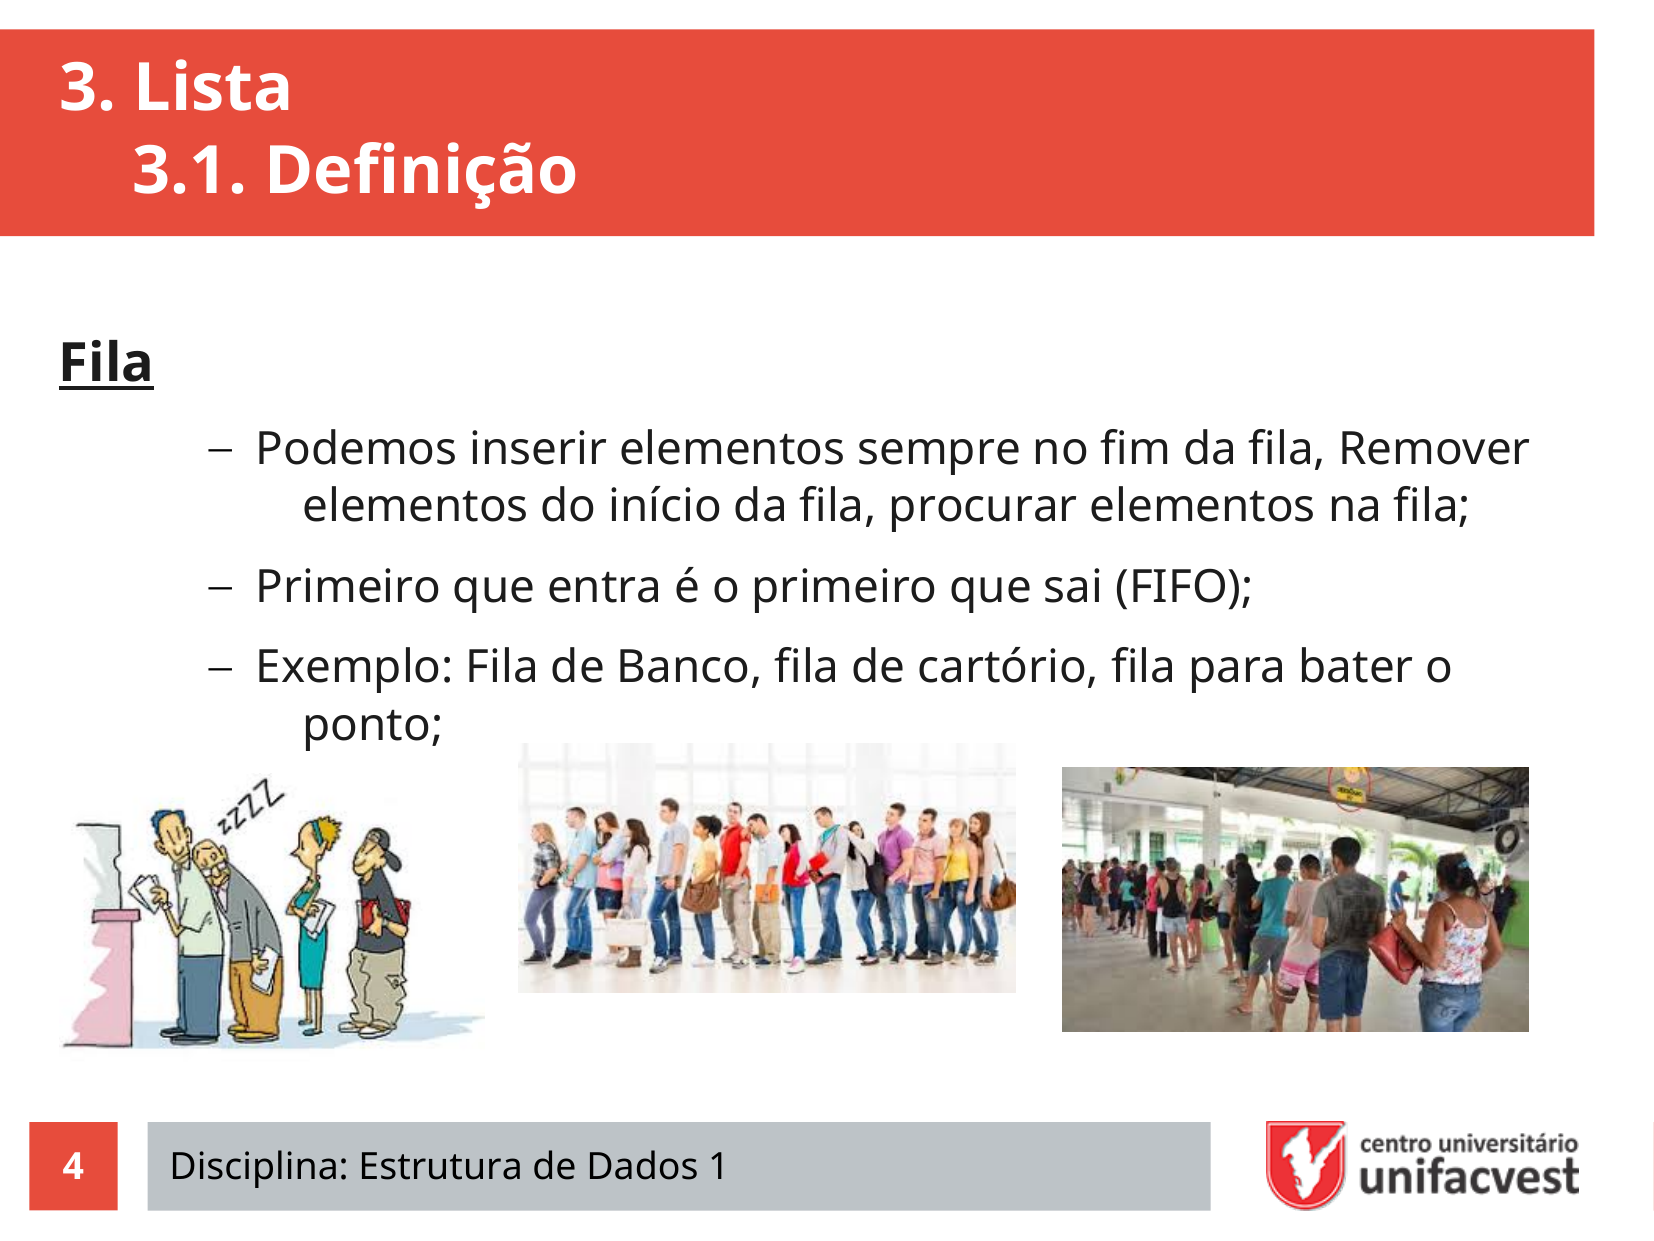

# 3. Lista 3.1. Definição
Fila
Podemos inserir elementos sempre no fim da fila, Remover elementos do início da fila, procurar elementos na fila;
Primeiro que entra é o primeiro que sai (FIFO);
Exemplo: Fila de Banco, fila de cartório, fila para bater o ponto;
4
Disciplina: Estrutura de Dados 1